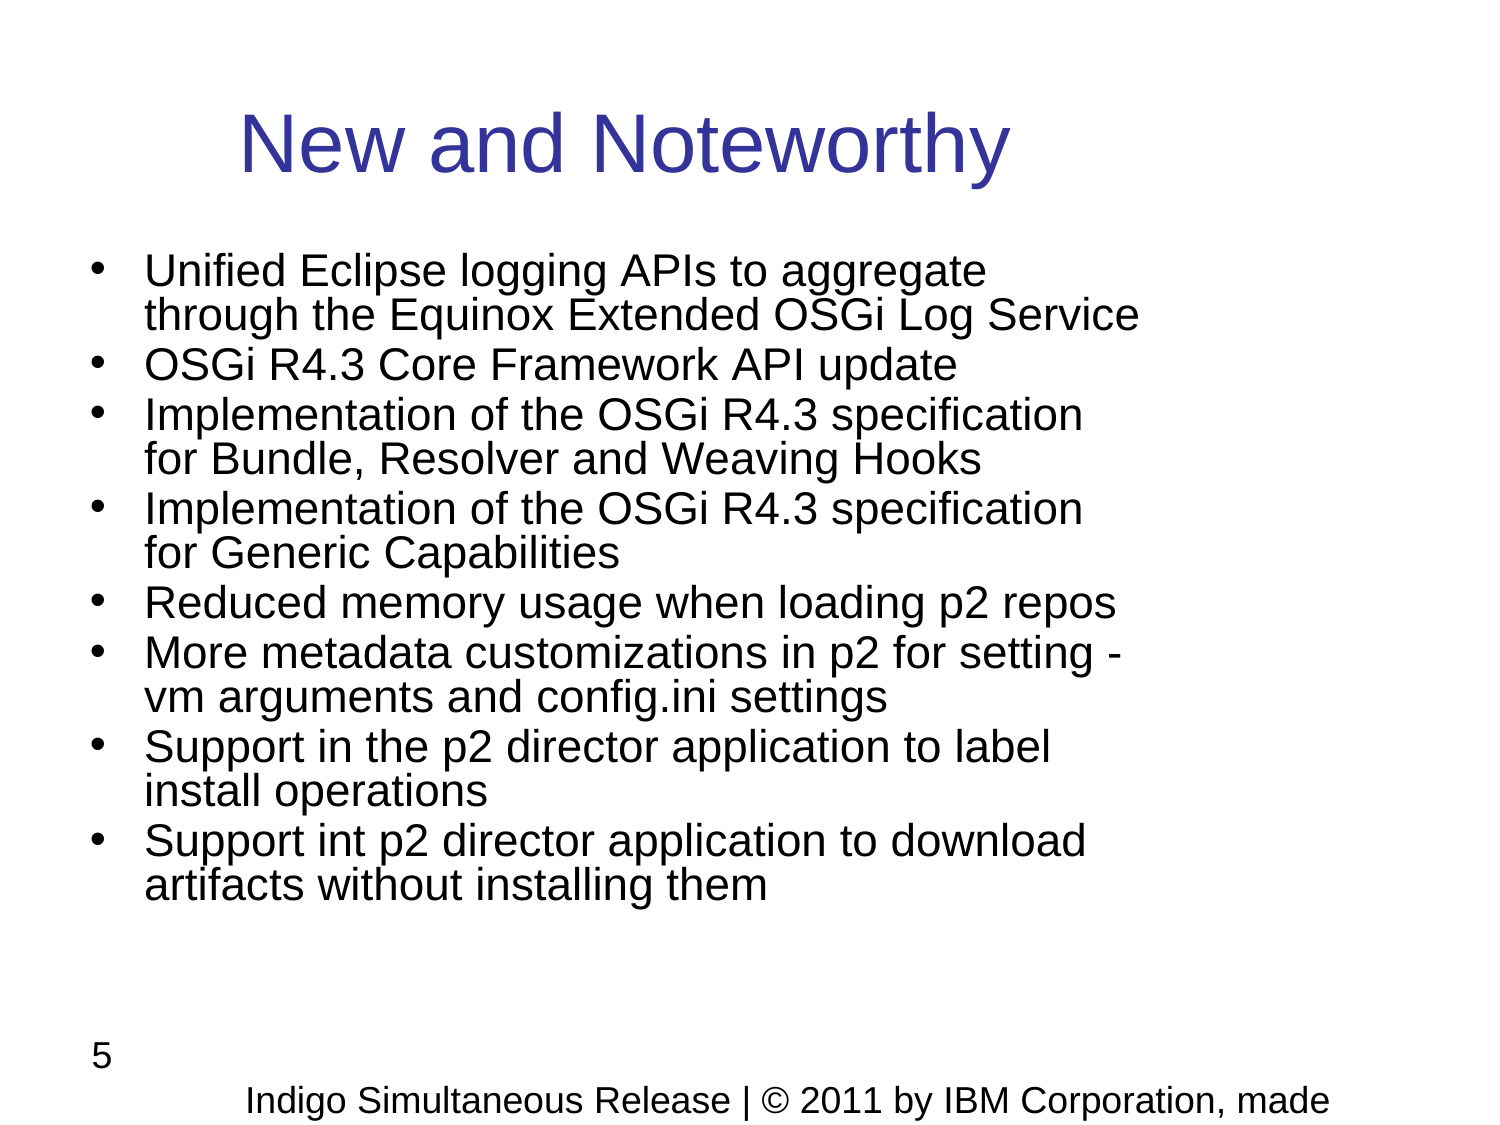

# New and Noteworthy
Unified Eclipse logging APIs to aggregate through the Equinox Extended OSGi Log Service
OSGi R4.3 Core Framework API update
Implementation of the OSGi R4.3 specification for Bundle, Resolver and Weaving Hooks
Implementation of the OSGi R4.3 specification for Generic Capabilities
Reduced memory usage when loading p2 repos
More metadata customizations in p2 for setting -vm arguments and config.ini settings
Support in the p2 director application to label install operations
Support int p2 director application to download artifacts without installing them
5